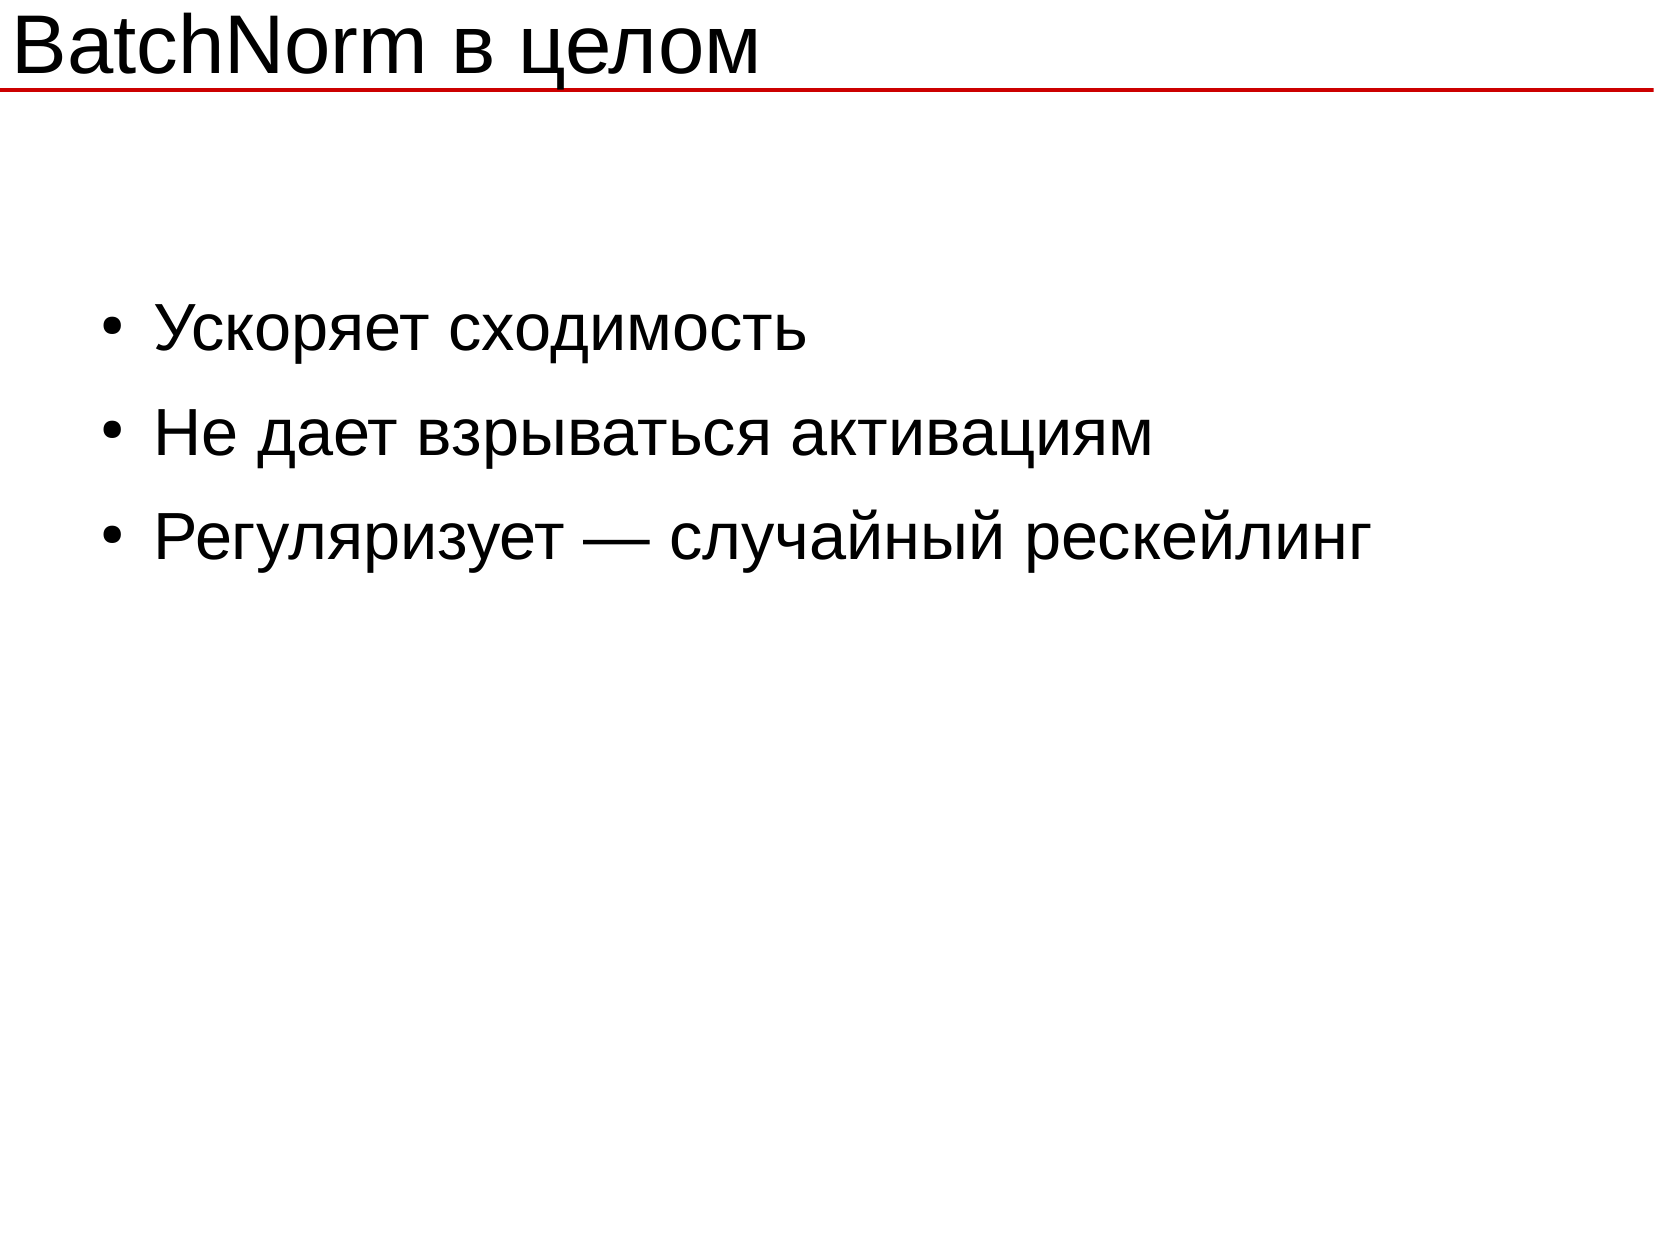

# BatchNorm в целом
Ускоряет сходимость
Не дает взрываться активациям
Регуляризует — случайный рескейлинг